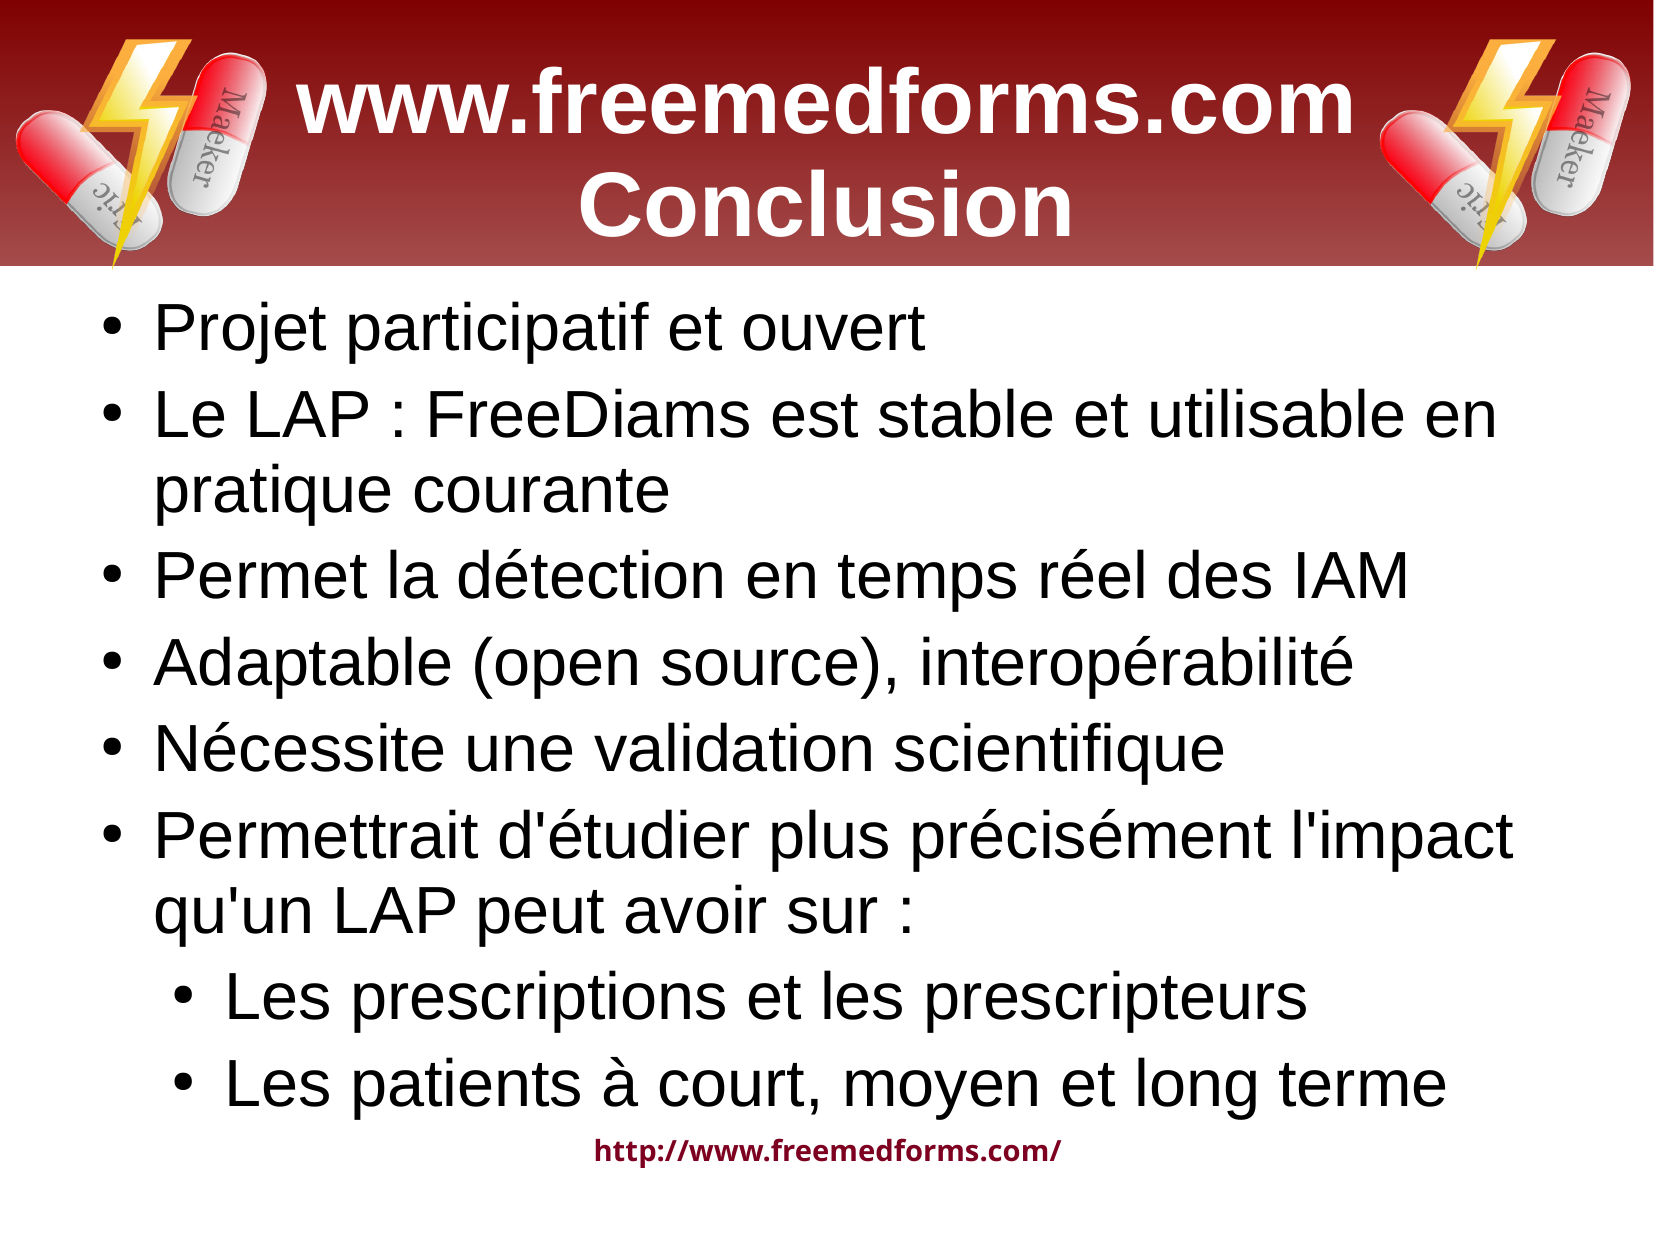

# www.freemedforms.comConclusion
Projet participatif et ouvert
Le LAP : FreeDiams est stable et utilisable en pratique courante
Permet la détection en temps réel des IAM
Adaptable (open source), interopérabilité
Nécessite une validation scientifique
Permettrait d'étudier plus précisément l'impact qu'un LAP peut avoir sur :
Les prescriptions et les prescripteurs
Les patients à court, moyen et long terme